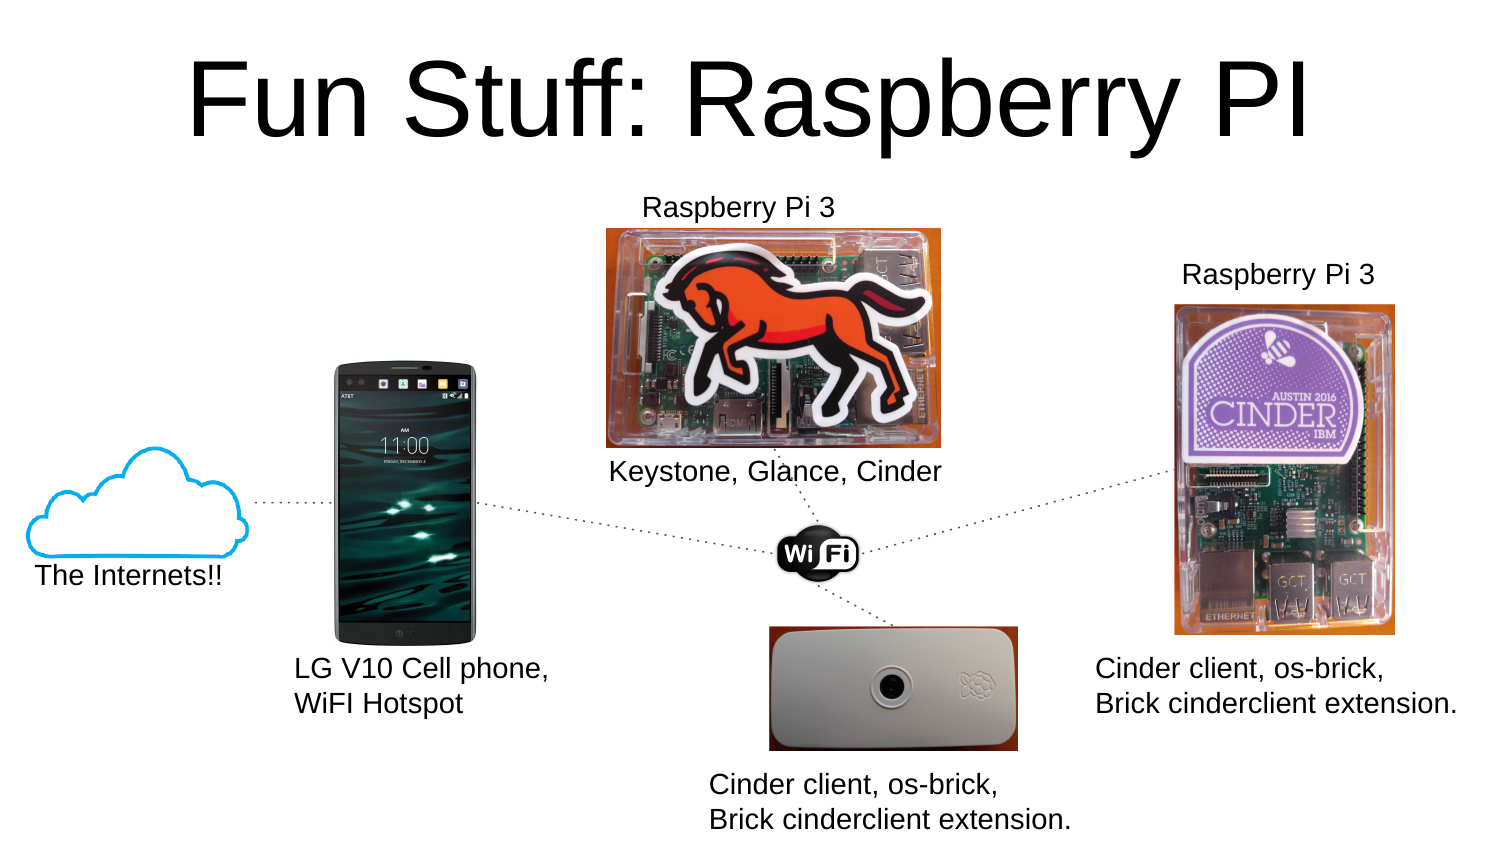

# Fun Stuff: Raspberry PI
Raspberry Pi 3
Raspberry Pi 3
Keystone, Glance, Cinder
The Internets!!
LG V10 Cell phone,
WiFI Hotspot
Cinder client, os-brick,
Brick cinderclient extension.
Cinder client, os-brick,
Brick cinderclient extension.